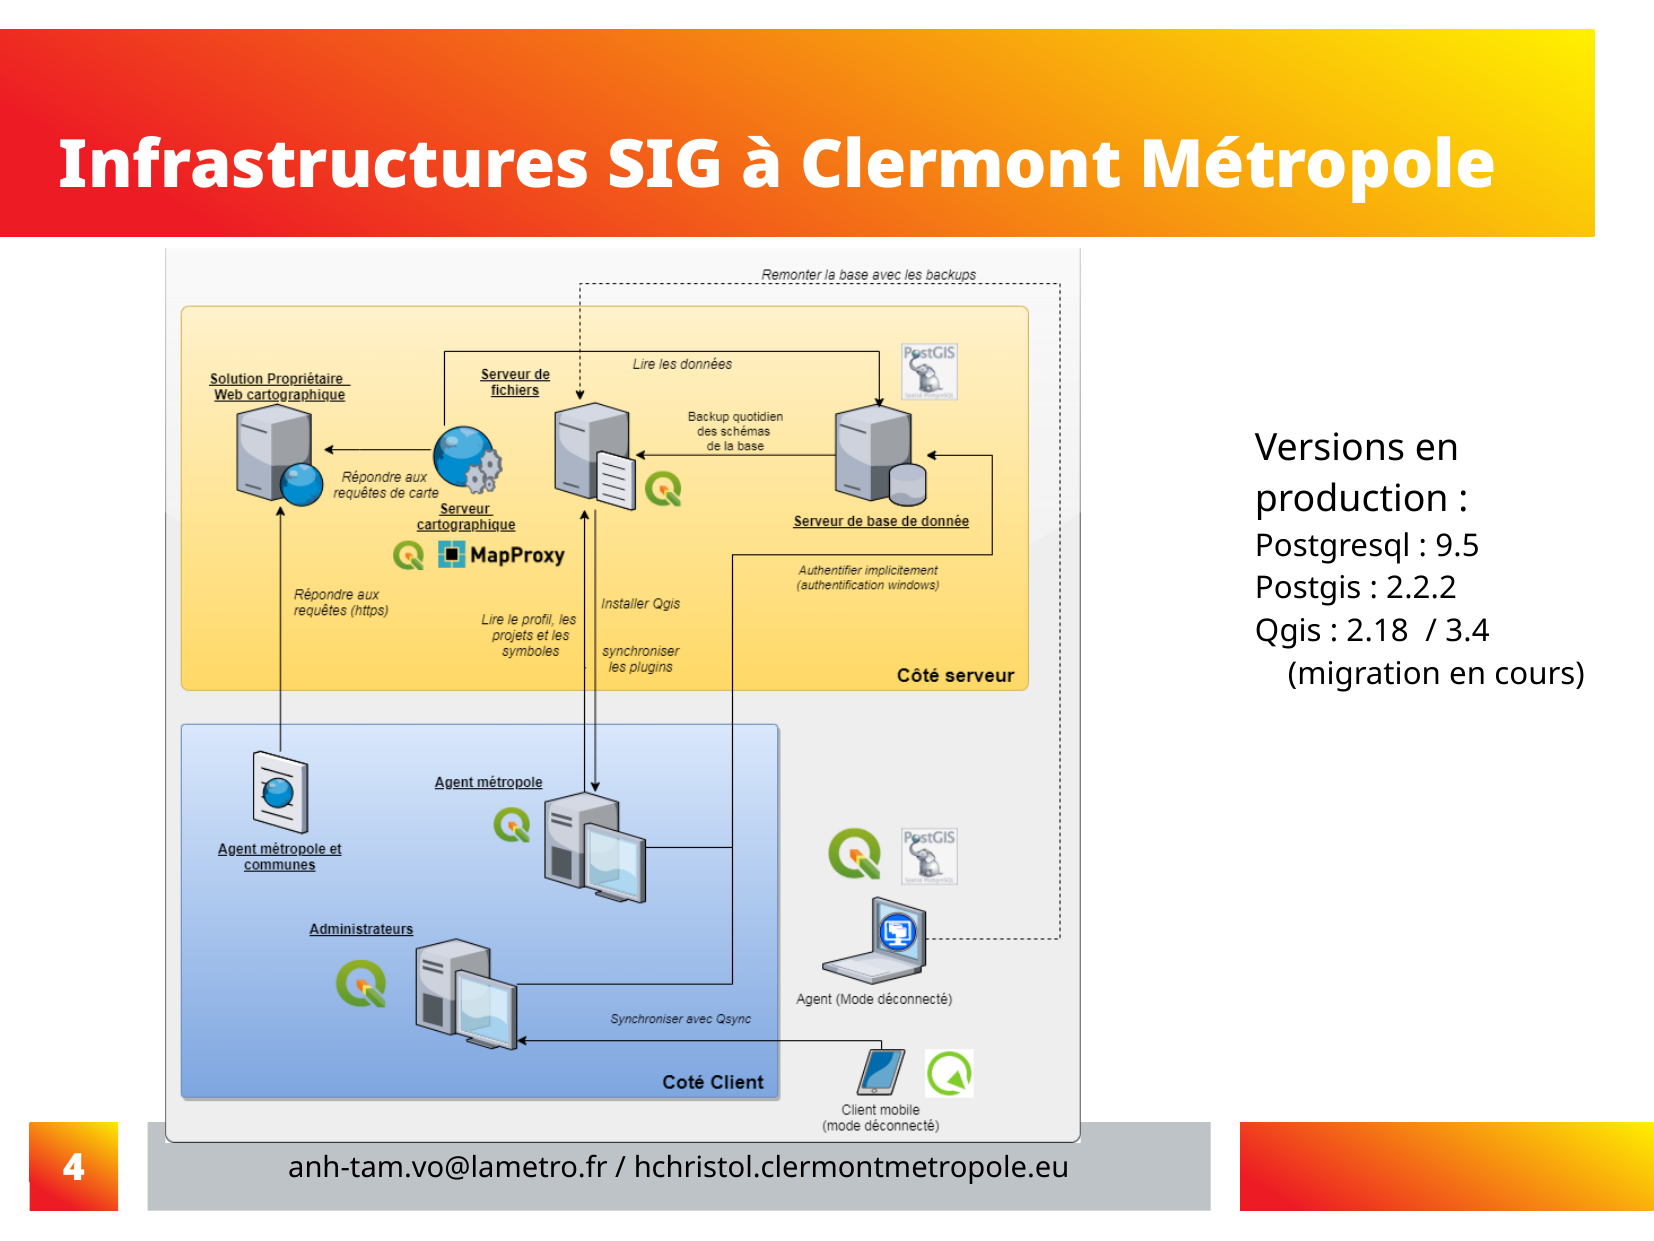

# Infrastructures SIG à Clermont Métropole
Versions en production :
Postgresql : 9.5
Postgis : 2.2.2
Qgis : 2.18 / 3.4
 (migration en cours)
4